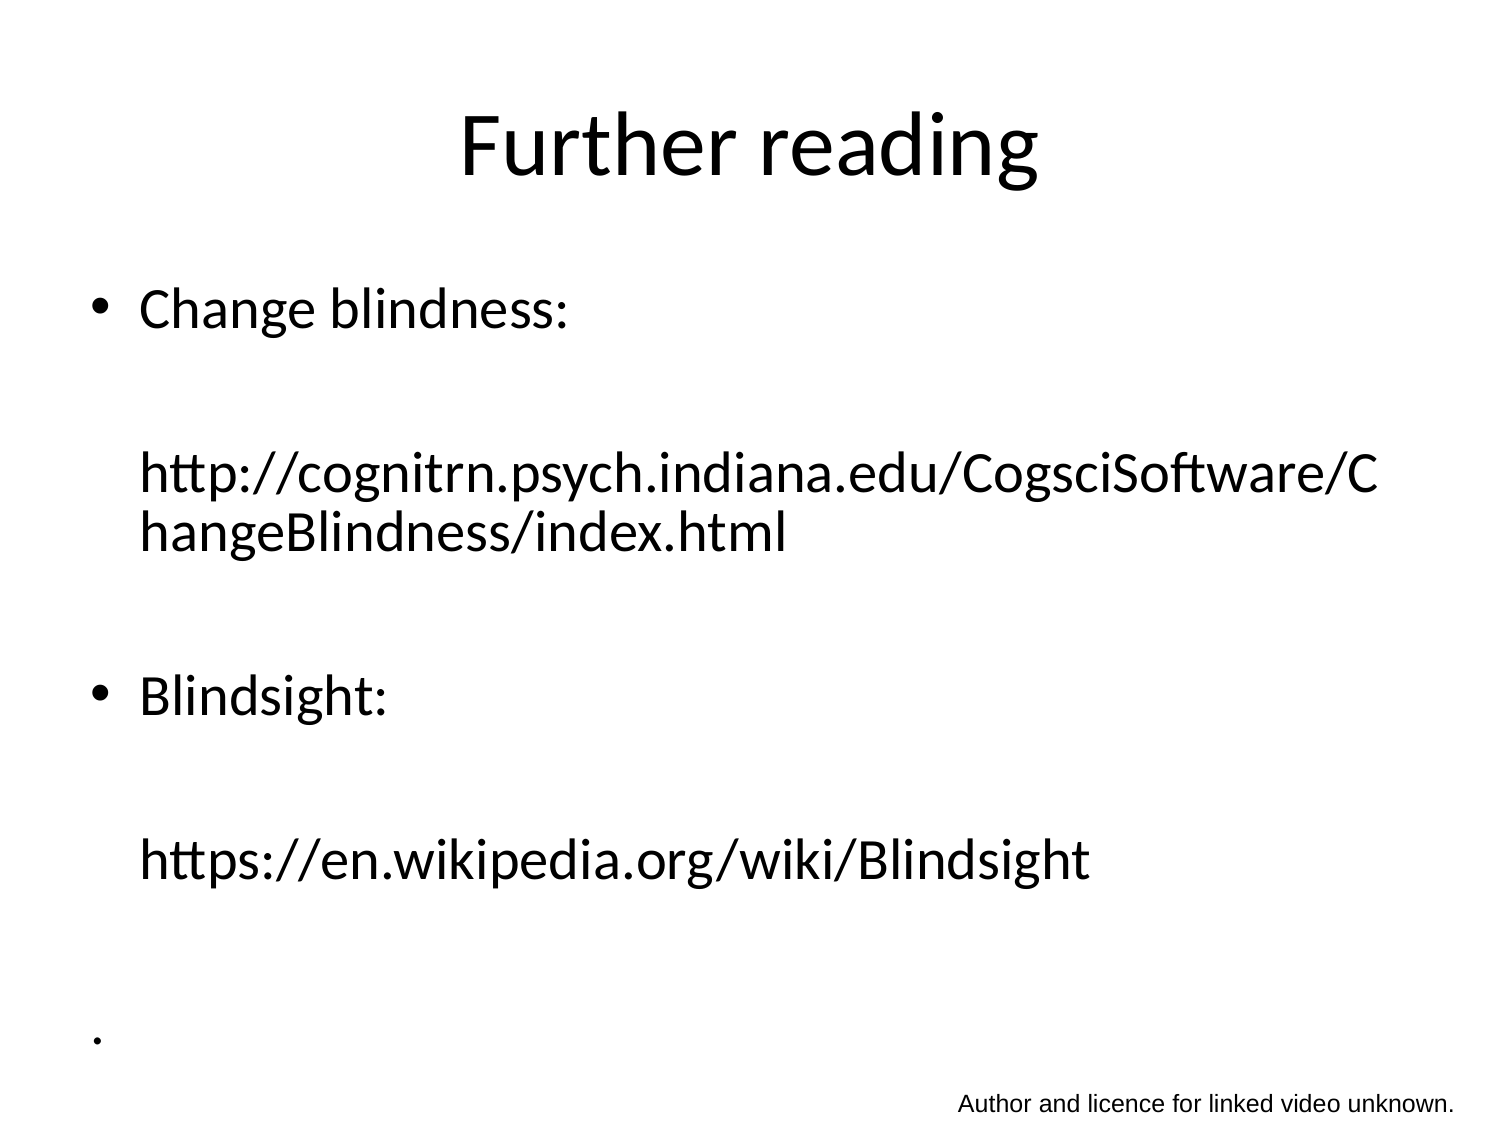

# Further reading
Change blindness:
http://cognitrn.psych.indiana.edu/CogsciSoftware/ChangeBlindness/index.html
Blindsight:
https://en.wikipedia.org/wiki/Blindsight
.
Author and licence for linked video unknown.